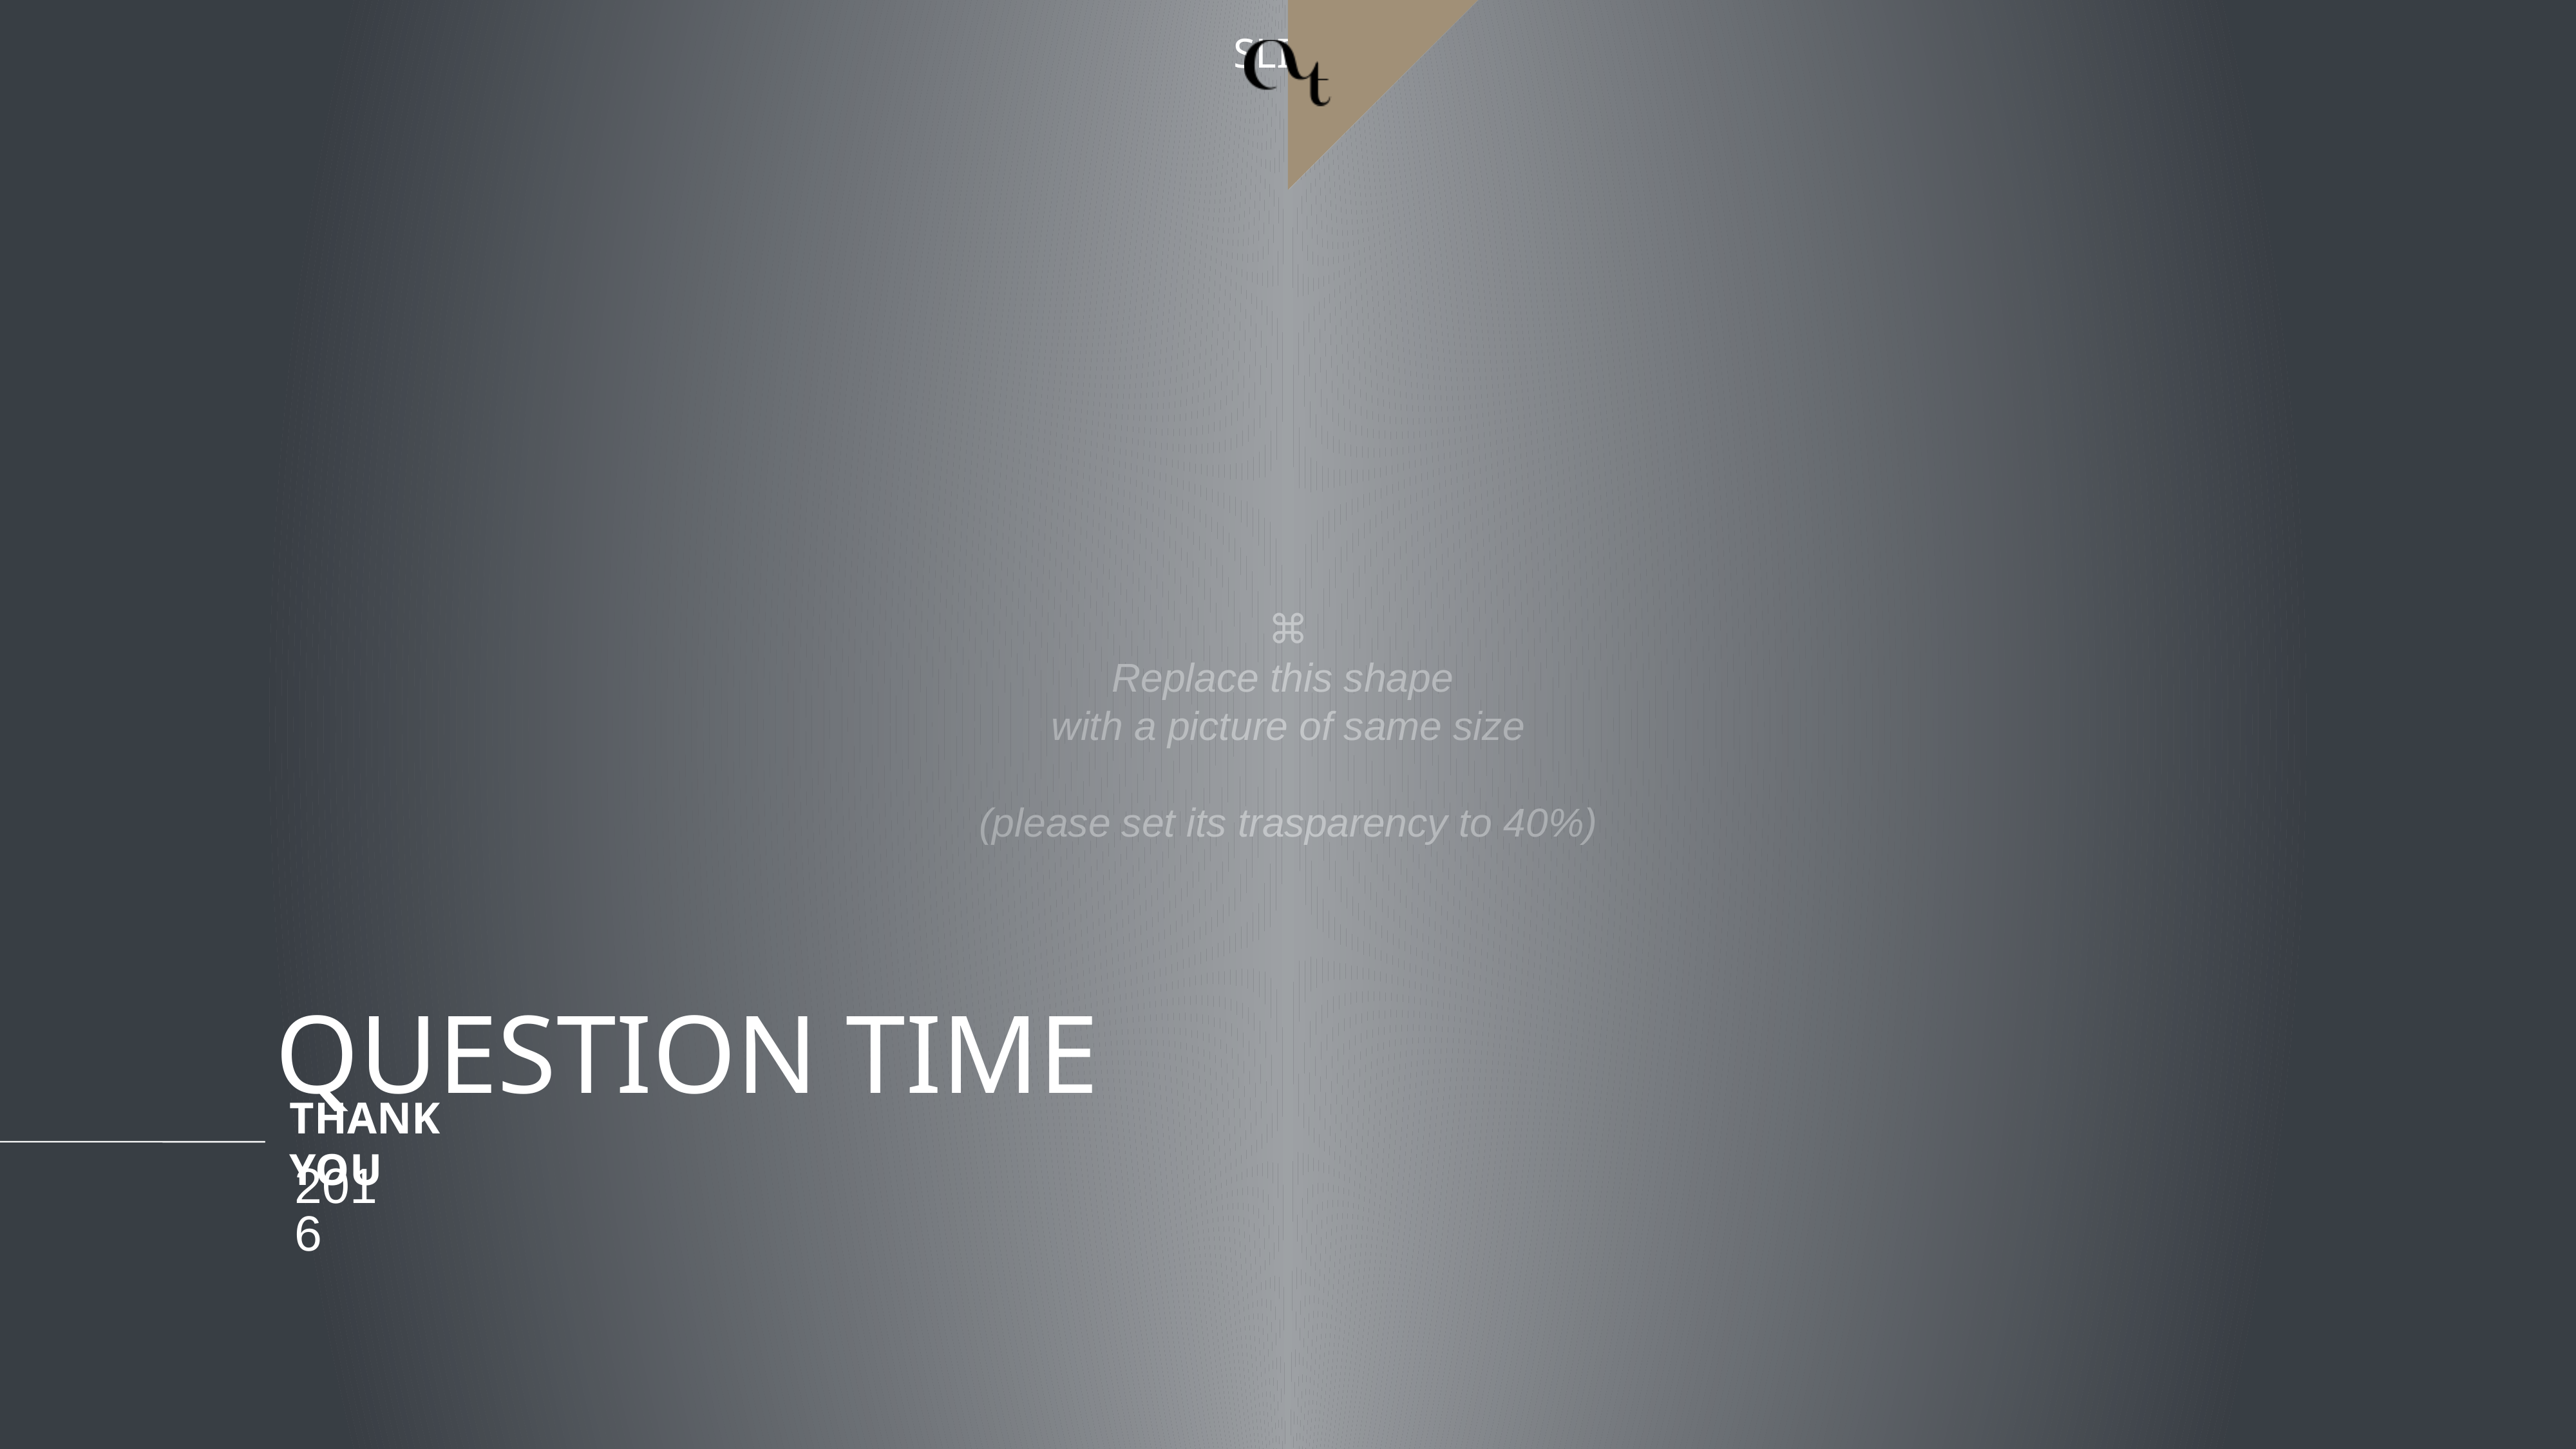

⌘
Replace this shape
with a picture of same size
(please set its trasparency to 40%)
SLIDE
QUESTION TIME
THANK YOU
2016